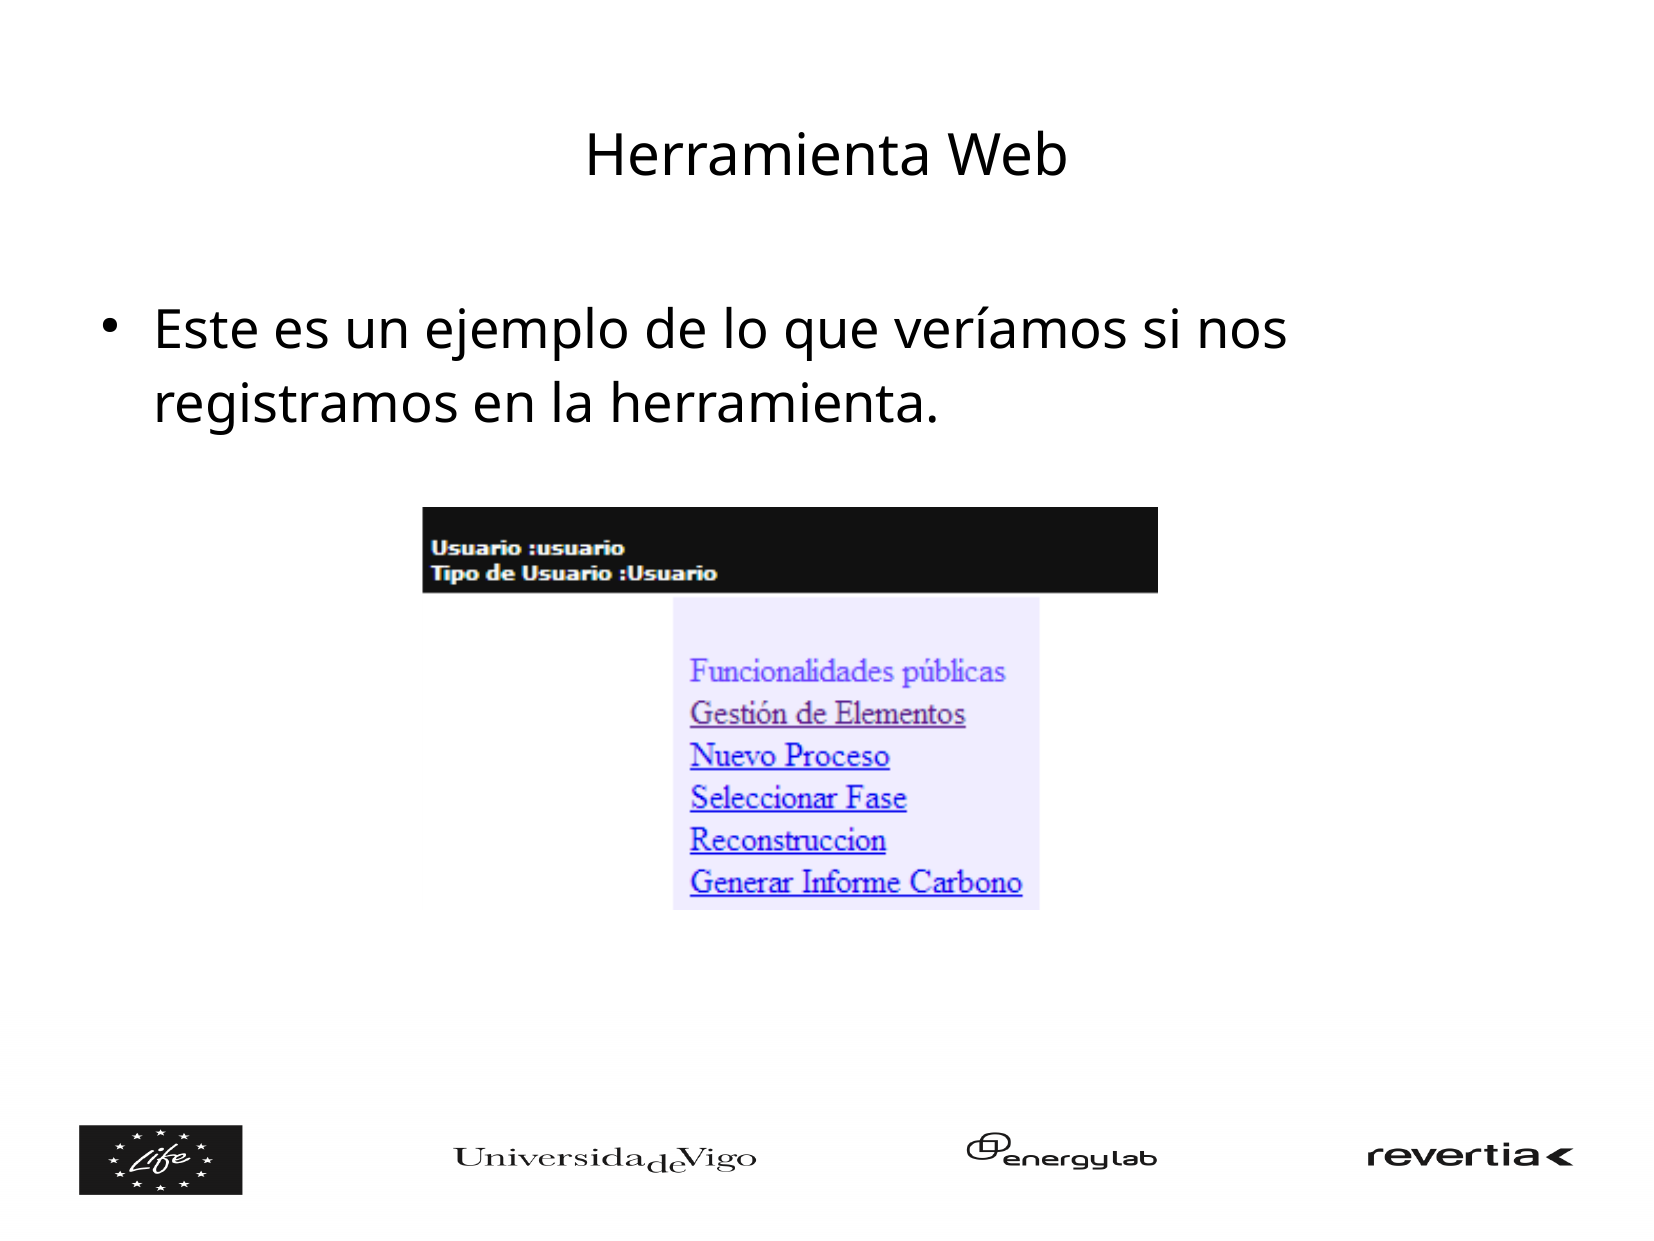

# Herramienta Web
Este es un ejemplo de lo que veríamos si nos registramos en la herramienta.